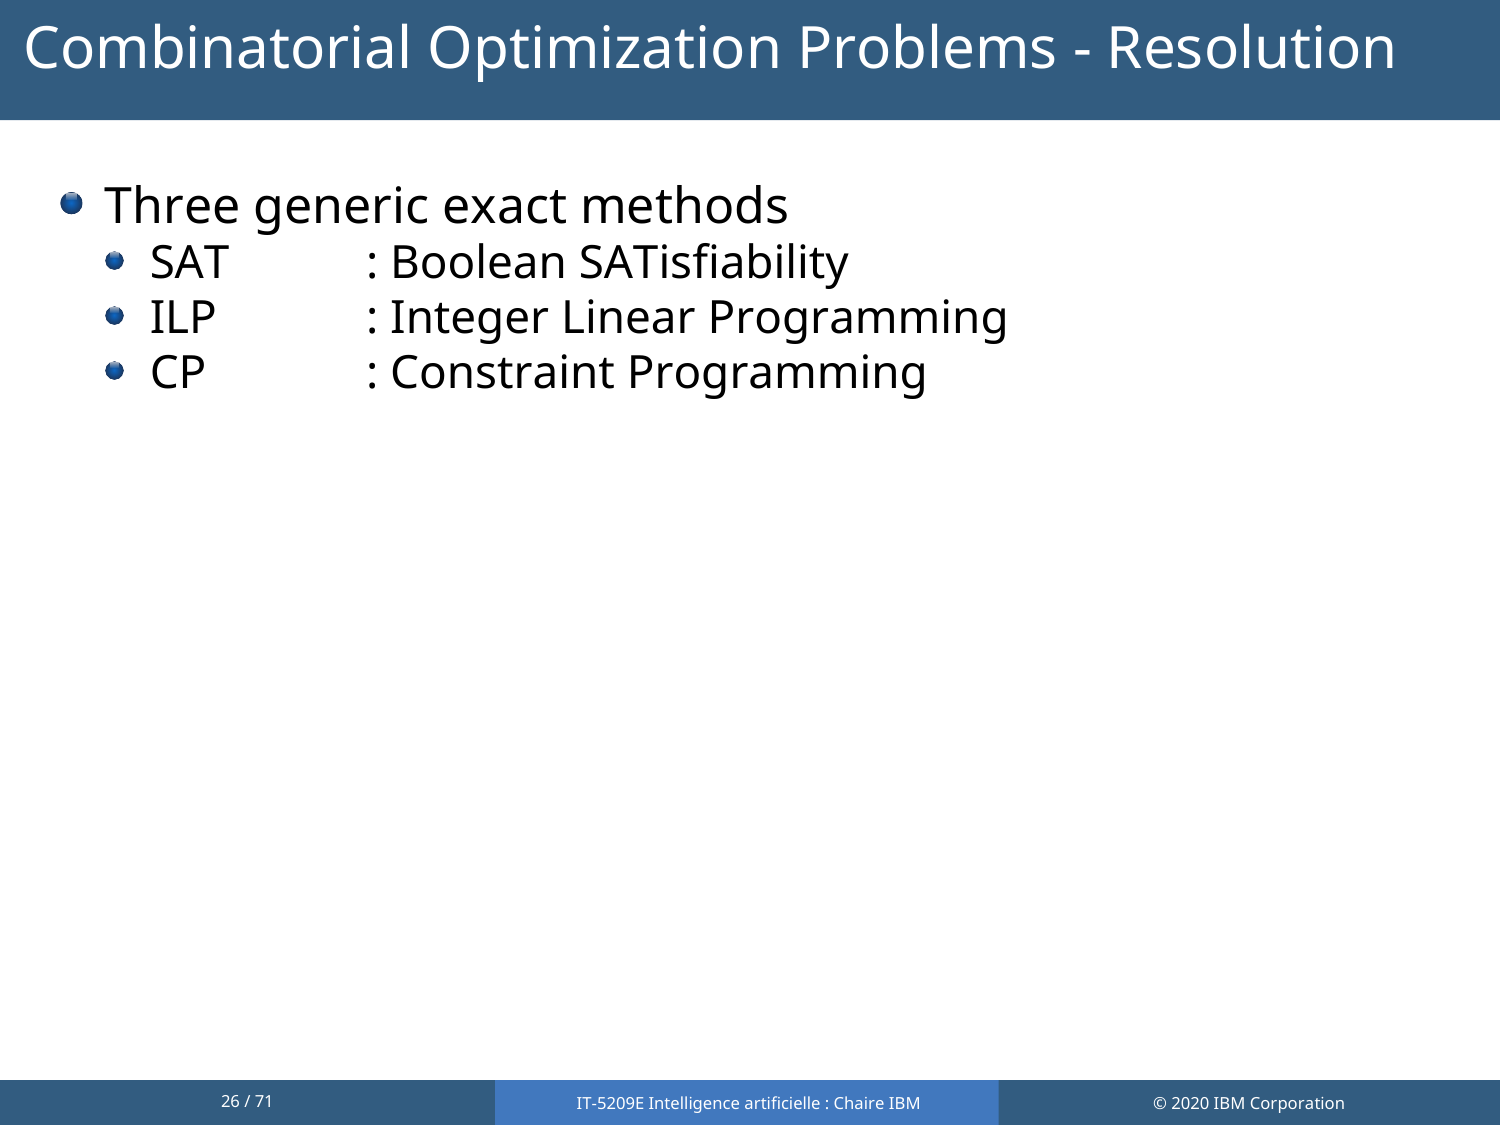

# Combinatorial Optimization Problems - Resolution
Three generic exact methods
SAT 	: Boolean SATisfiability
ILP 	: Integer Linear Programming
CP		: Constraint Programming